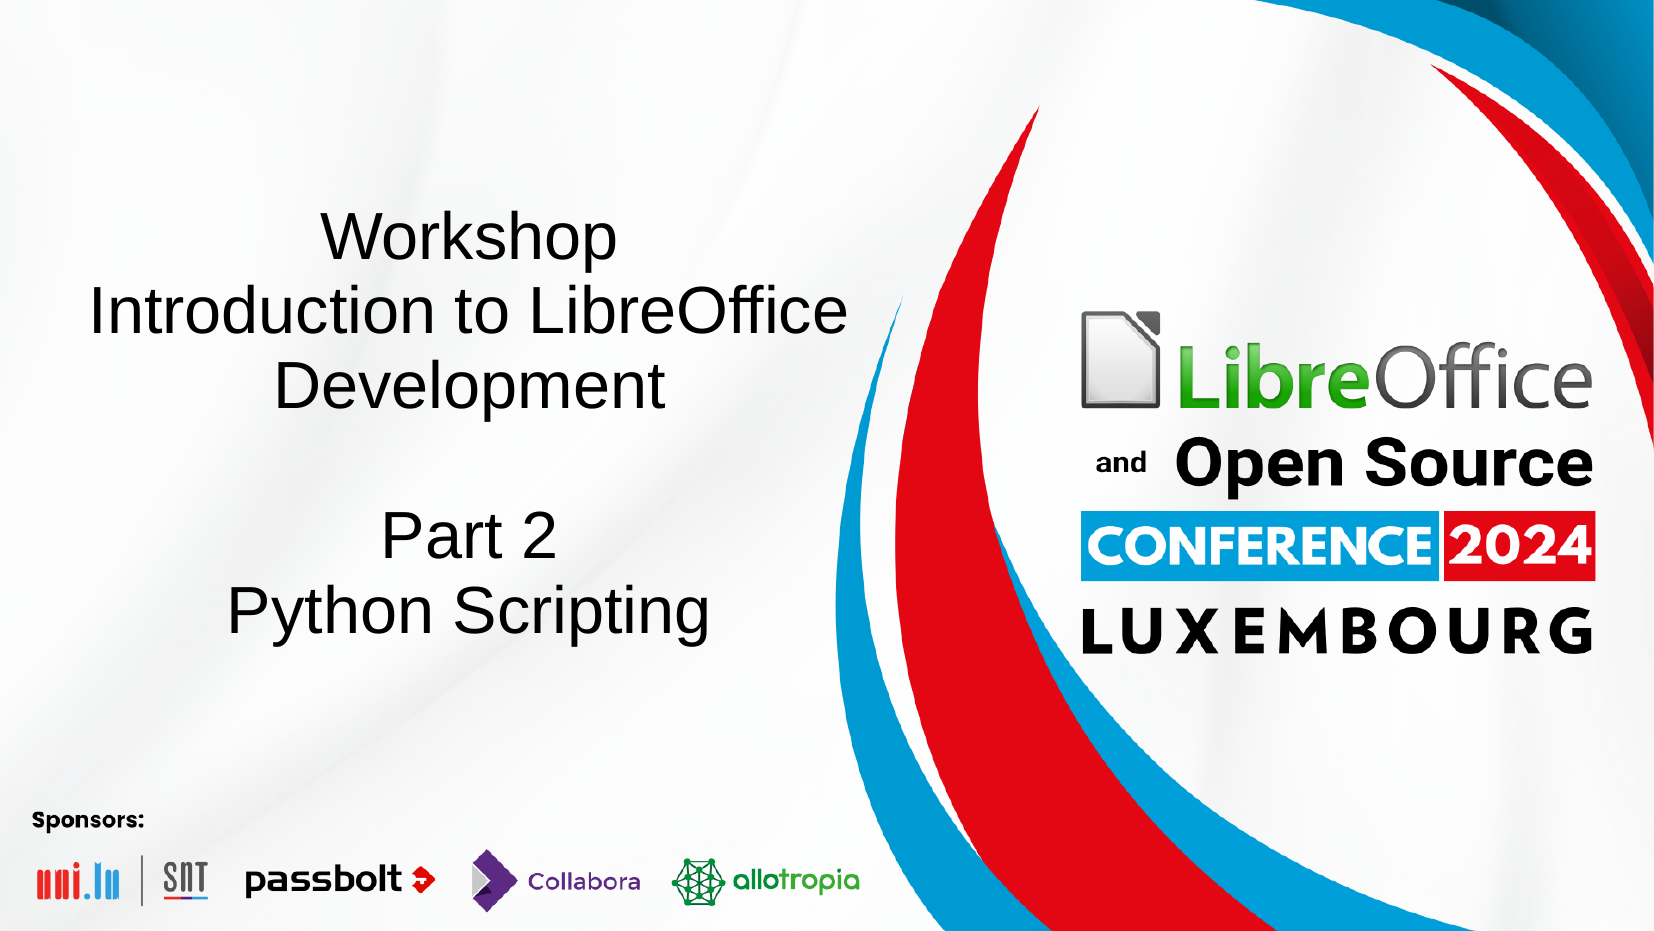

# Workshop Introduction to LibreOffice Development Part 2 Python Scripting